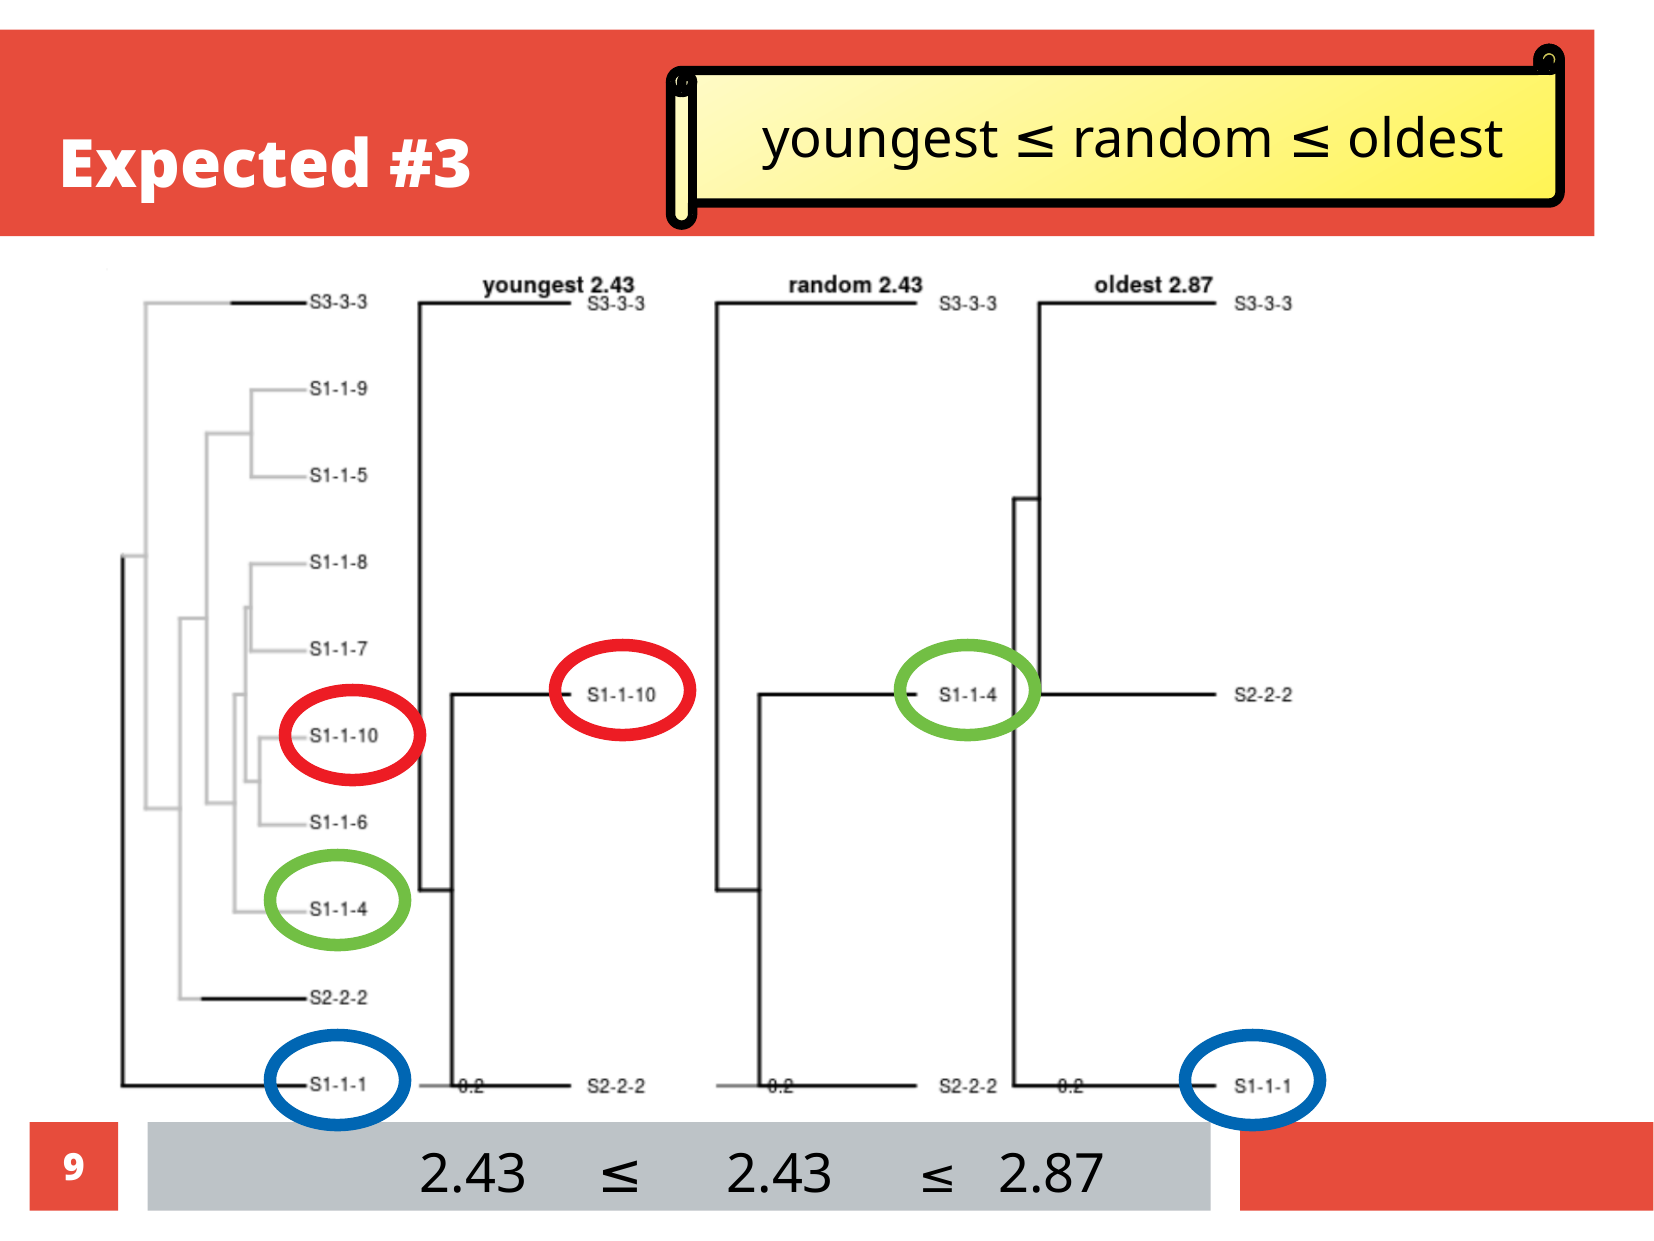

youngest ≤ random ≤ oldest
# Expected #3
9
2.43 ≤ 2.43 ≤ 2.87